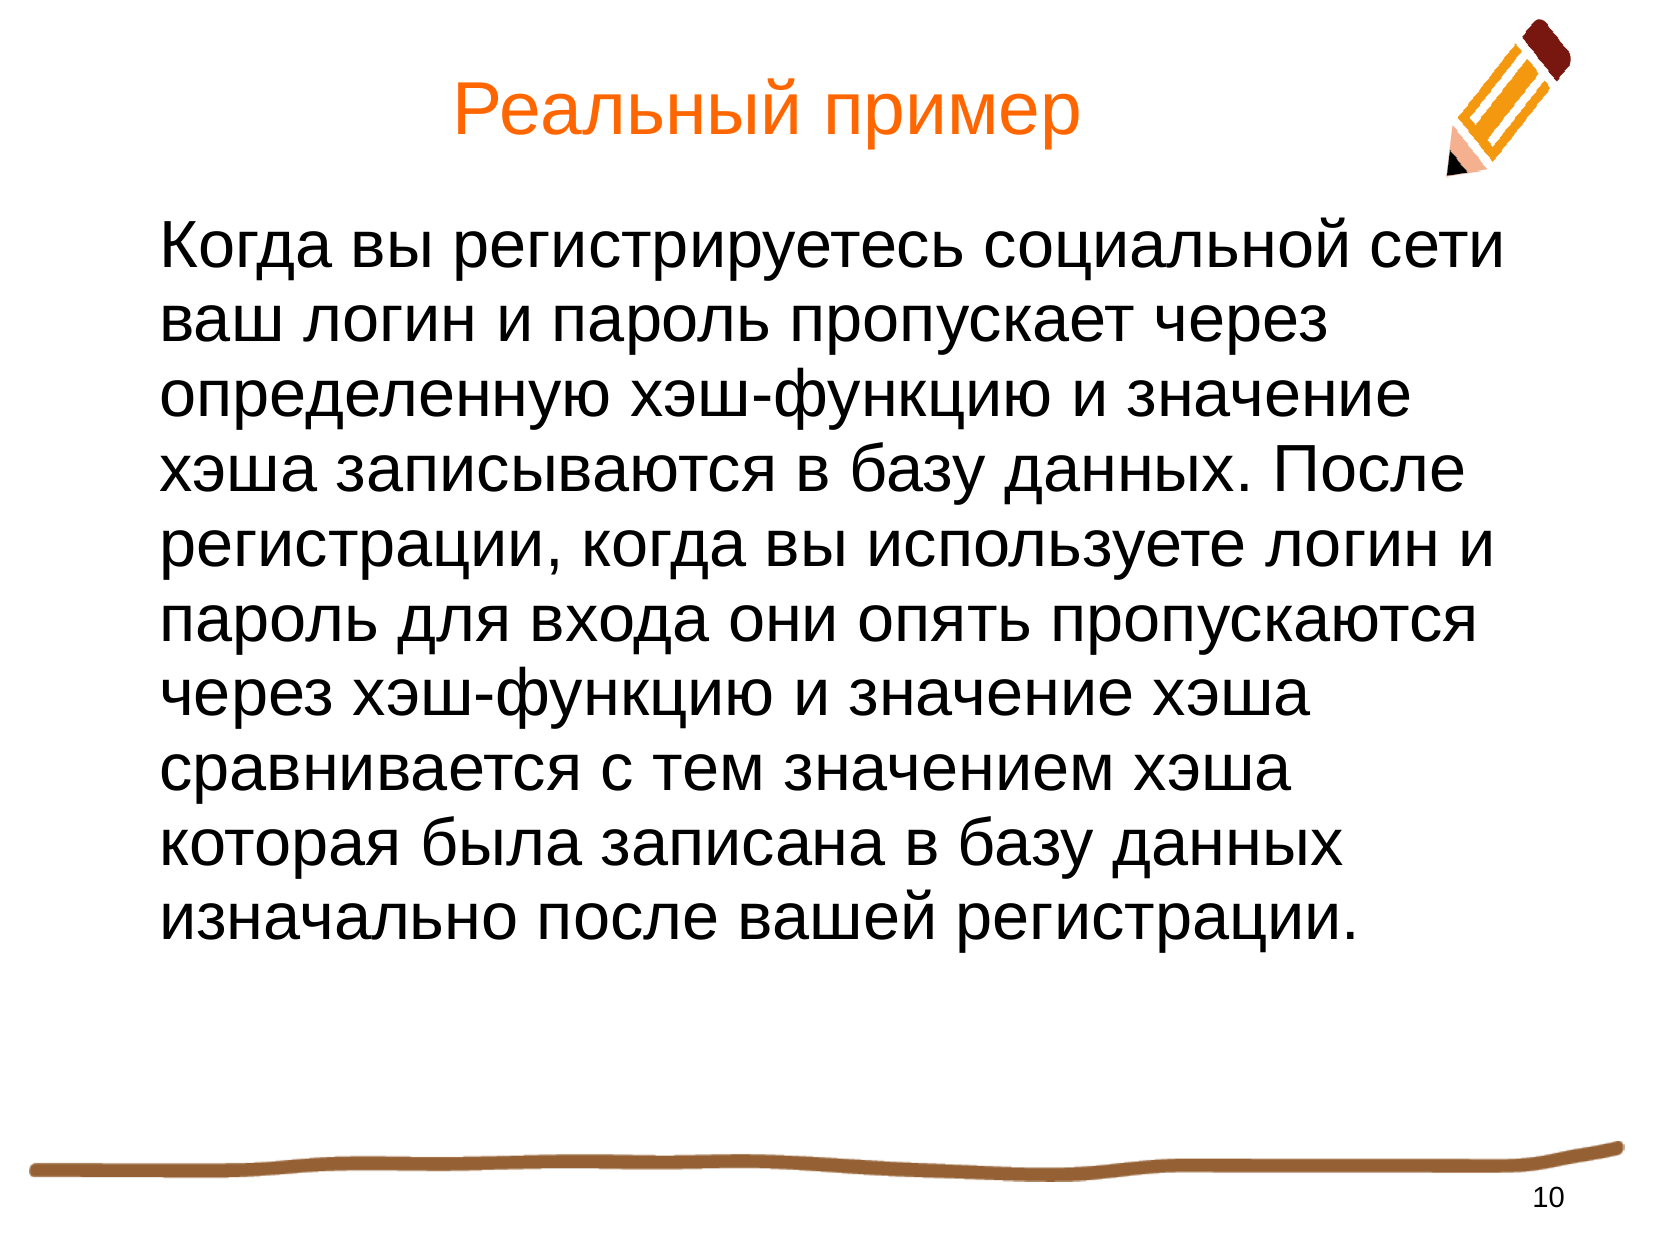

# Реальный пример
Когда вы регистрируетесь социальной сети ваш логин и пароль пропускает через определенную хэш-функцию и значение хэша записываются в базу данных. После регистрации, когда вы используете логин и пароль для входа они опять пропускаются через хэш-функцию и значение хэша сравнивается с тем значением хэша которая была записана в базу данных изначально после вашей регистрации.
10